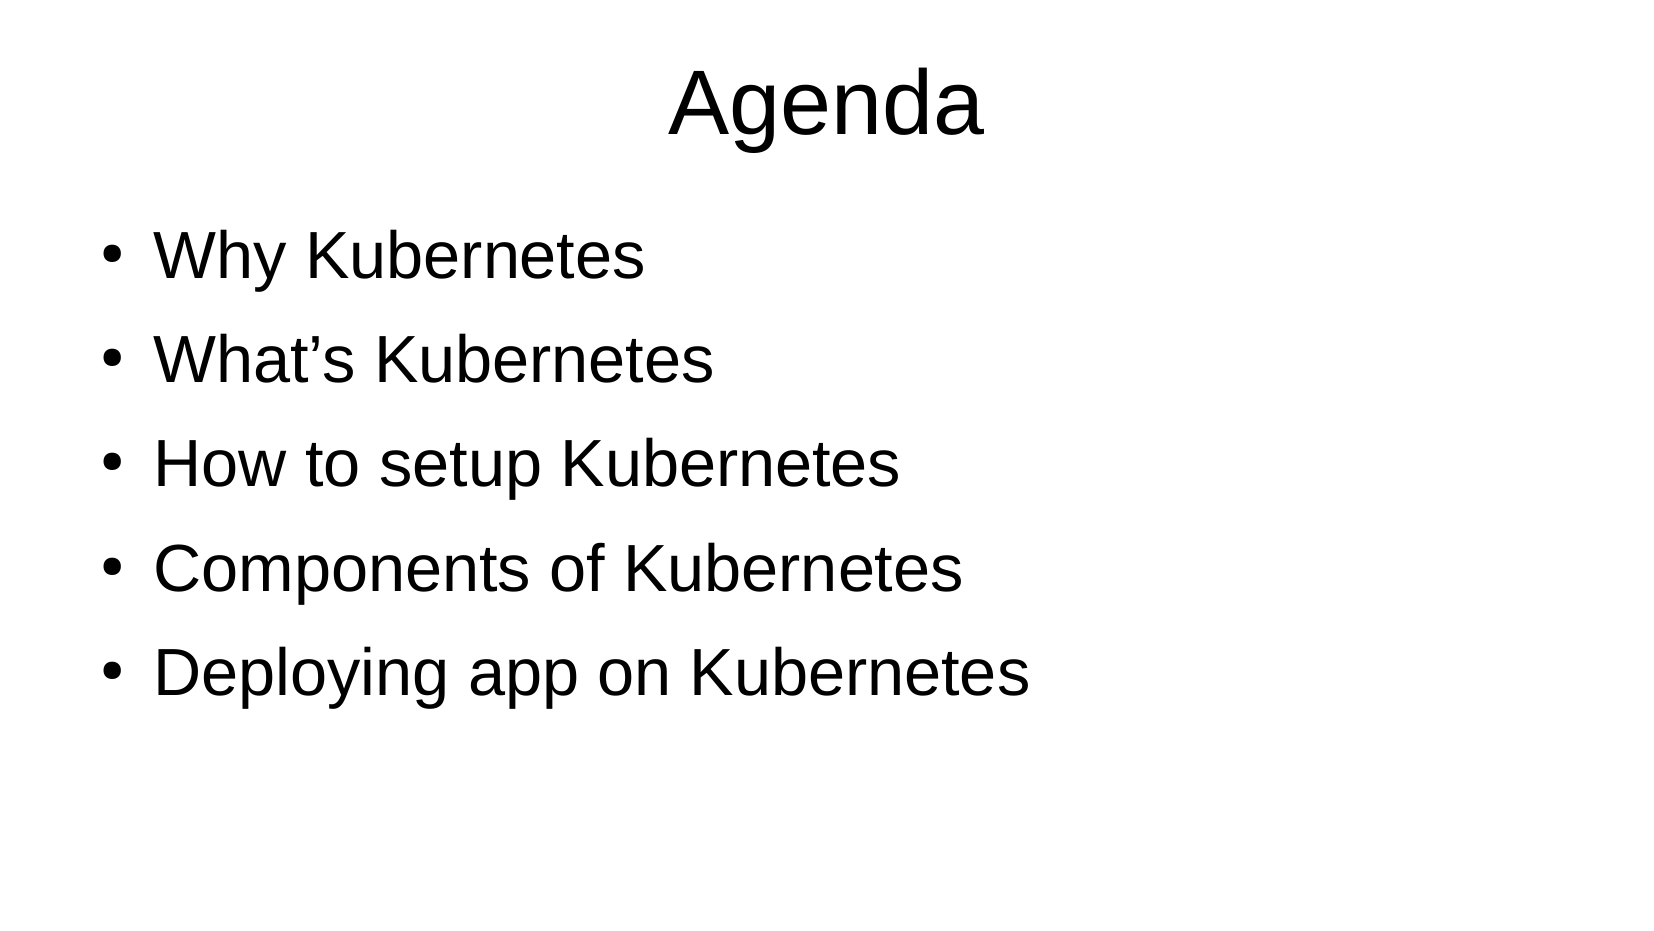

# Agenda
Why Kubernetes
What’s Kubernetes
How to setup Kubernetes
Components of Kubernetes
Deploying app on Kubernetes